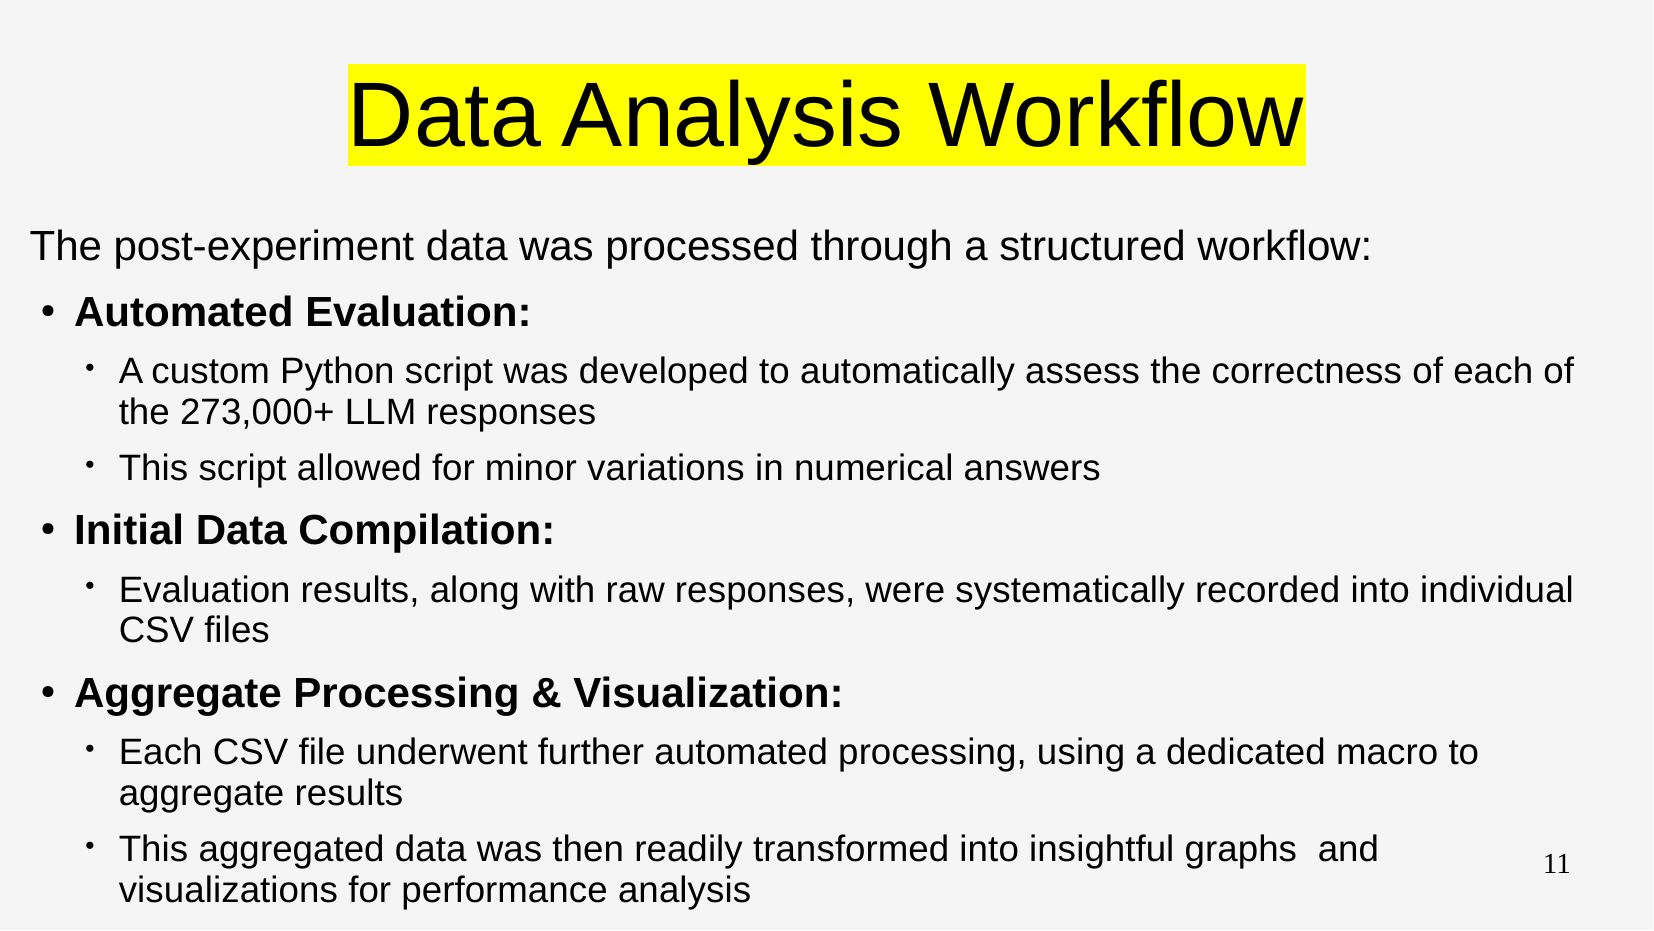

# Data Analysis Workflow
The post-experiment data was processed through a structured workflow:
Automated Evaluation:
A custom Python script was developed to automatically assess the correctness of each of the 273,000+ LLM responses
This script allowed for minor variations in numerical answers
Initial Data Compilation:
Evaluation results, along with raw responses, were systematically recorded into individual CSV files
Aggregate Processing & Visualization:
Each CSV file underwent further automated processing, using a dedicated macro to aggregate results
This aggregated data was then readily transformed into insightful graphs and visualizations for performance analysis
11